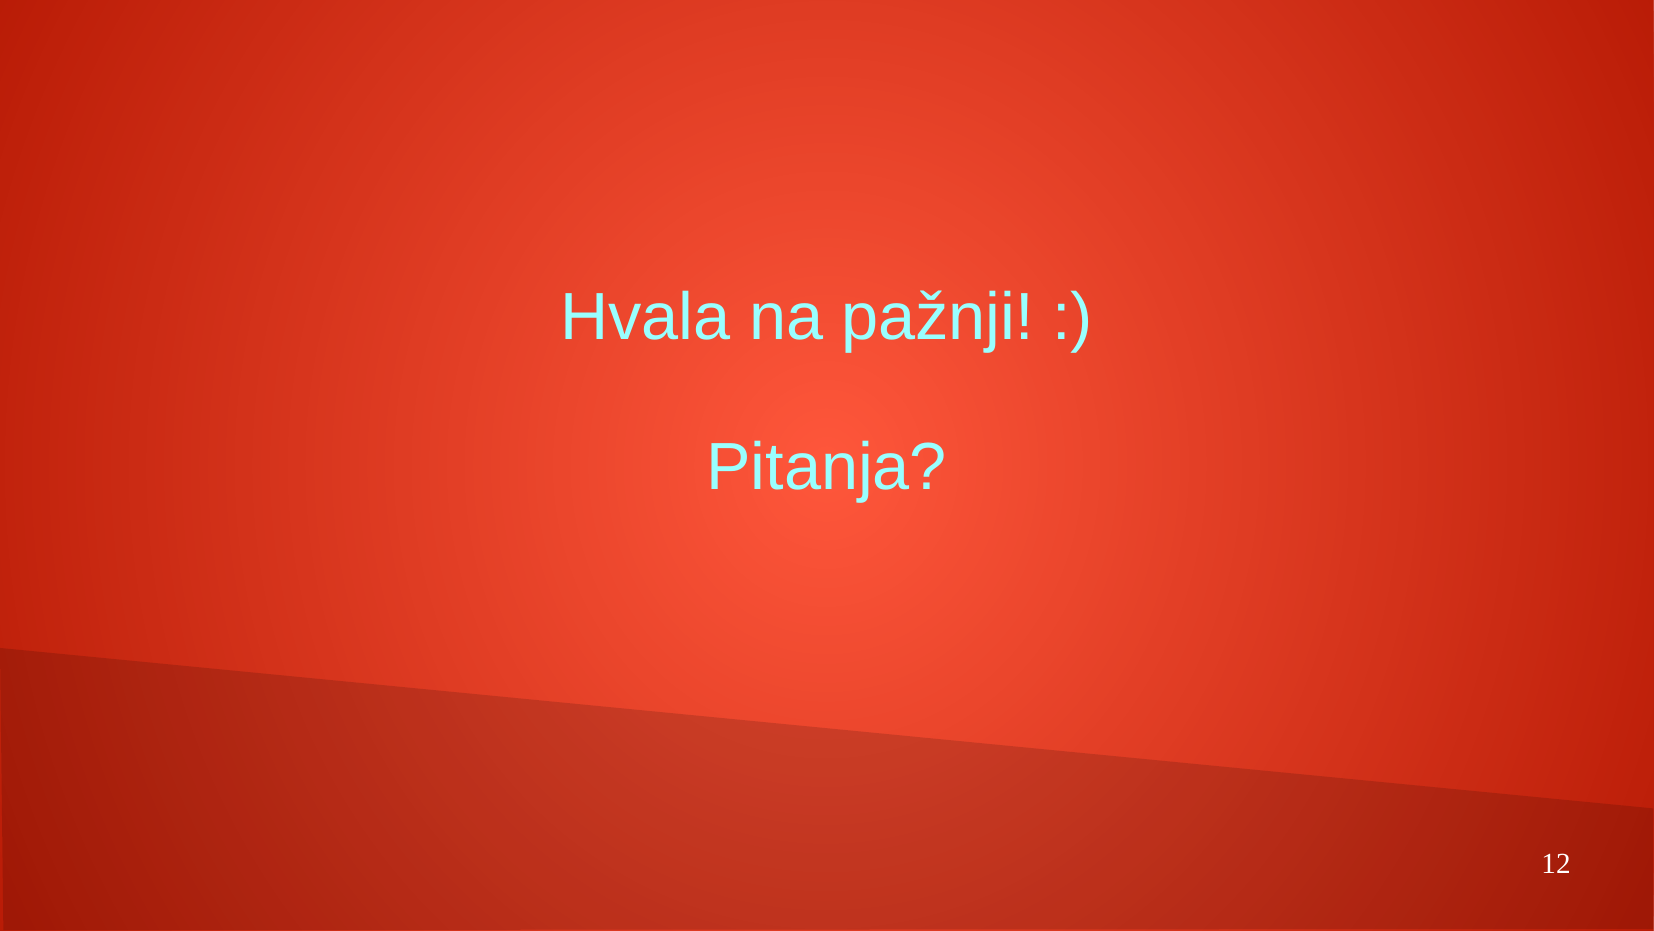

# Hvala na pažnji! :)
Pitanja?
12